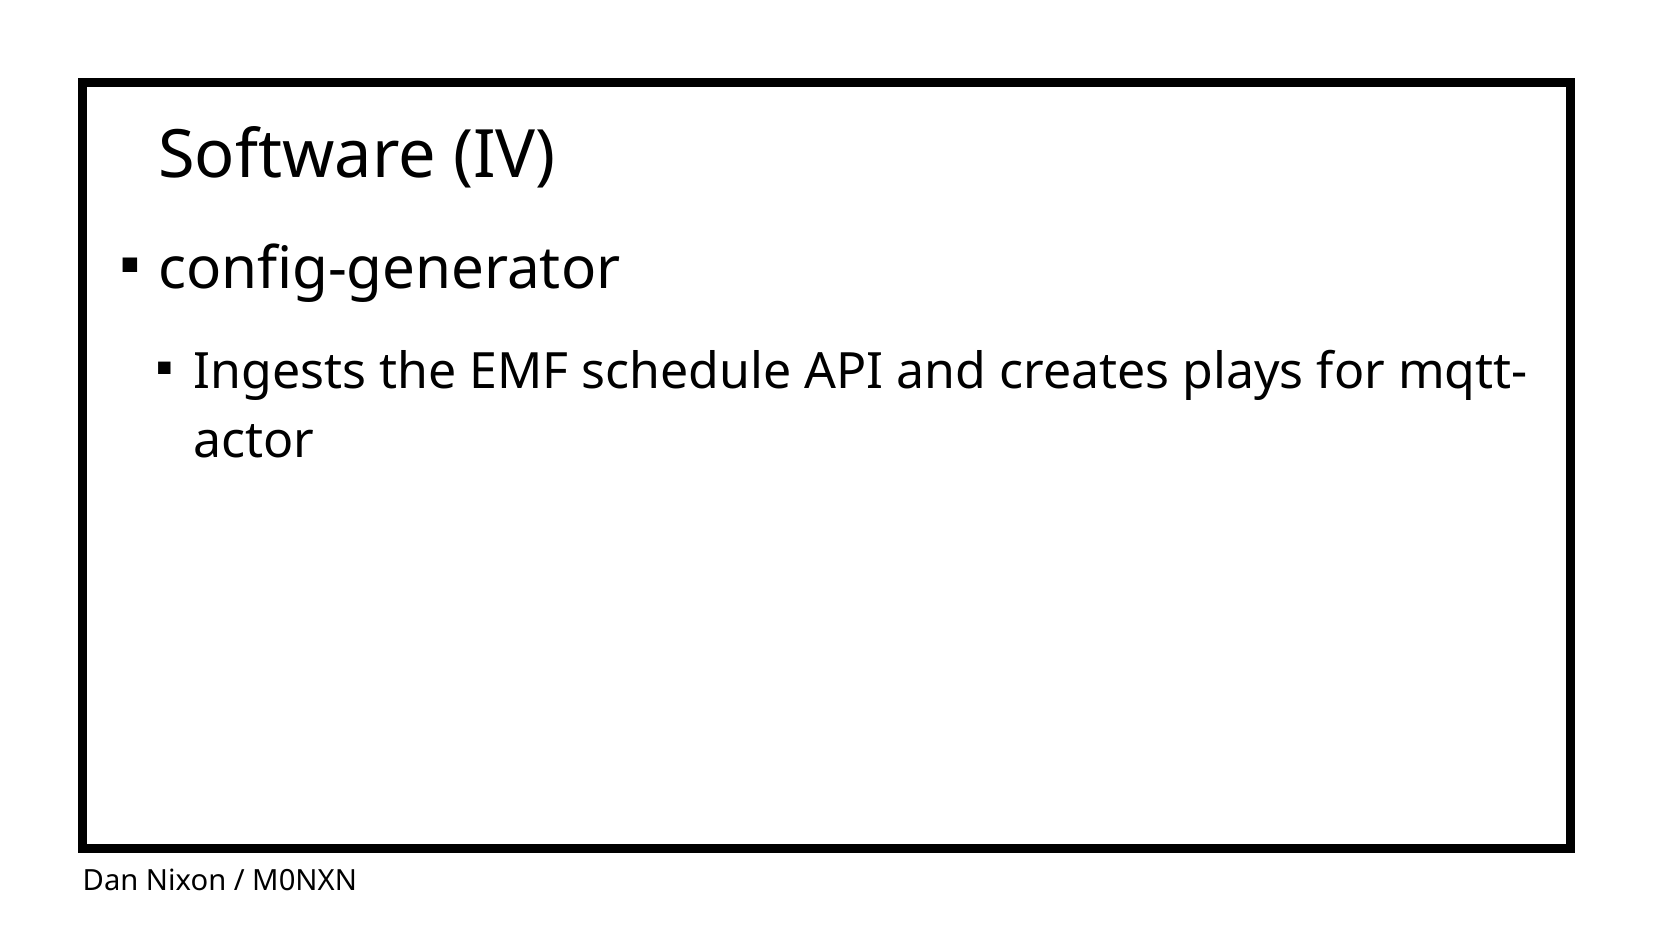

# Software (IV)
config-generator
Ingests the EMF schedule API and creates plays for mqtt-actor